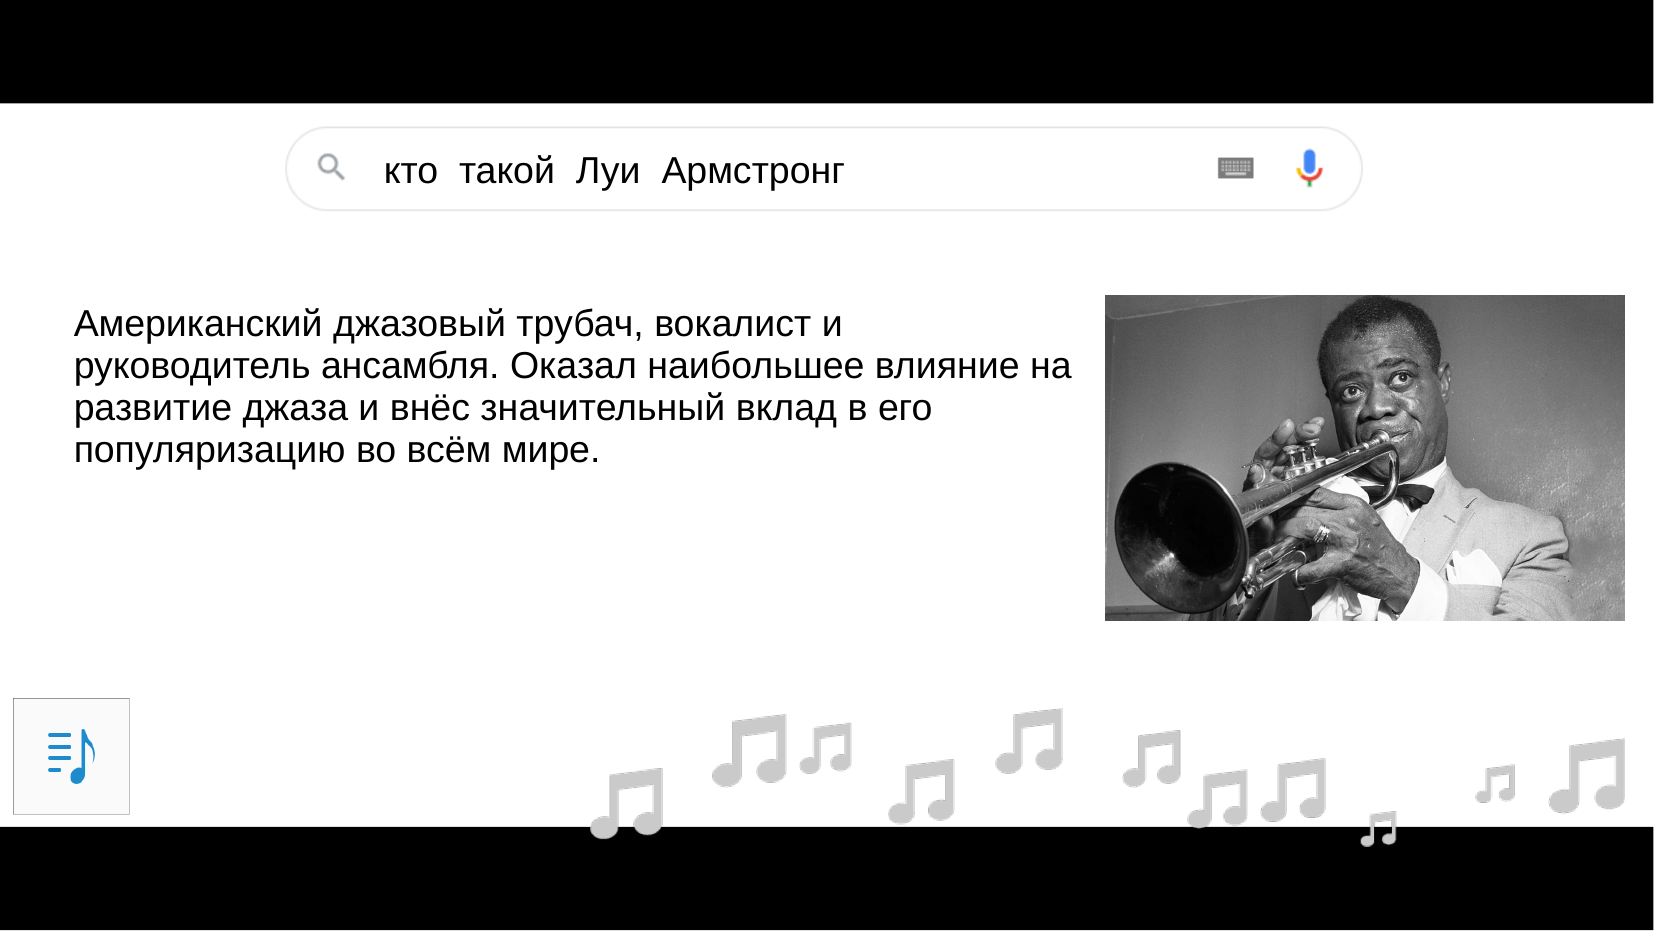

кто такой Луи Армстронг
Американский джазовый трубач, вокалист и руководитель ансамбля. Оказал наибольшее влияние на развитие джаза и внёс значительный вклад в его популяризацию во всём мире.